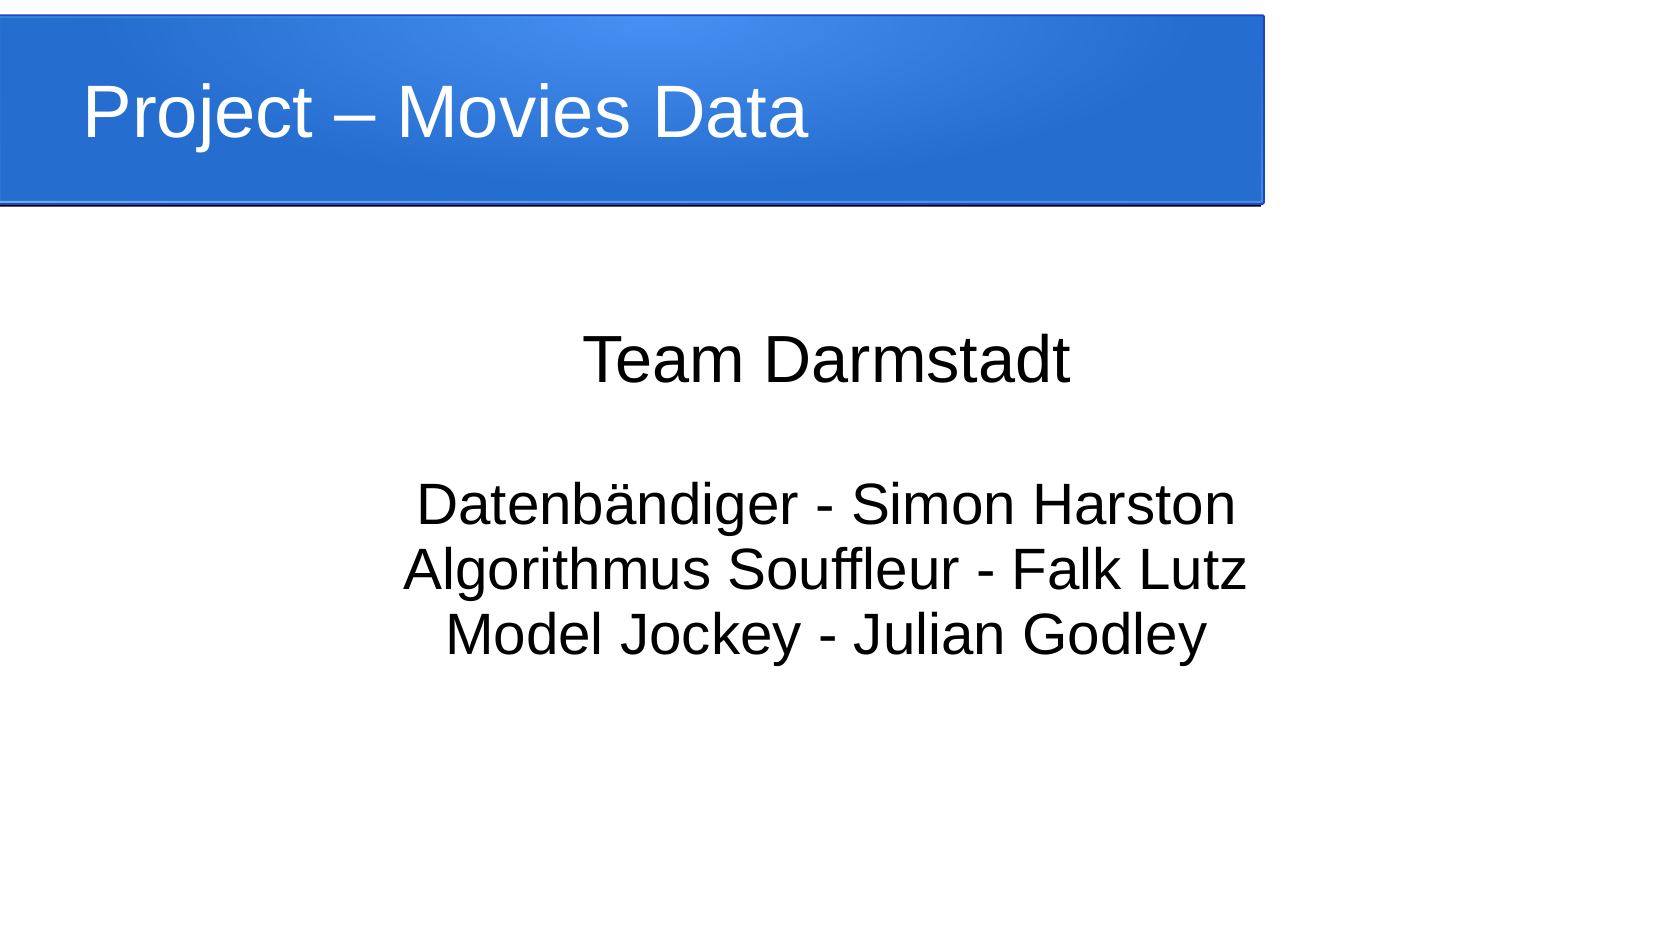

# Project – Movies Data
Team Darmstadt
Datenbändiger - Simon Harston
Algorithmus Souffleur - Falk Lutz
Model Jockey - Julian Godley